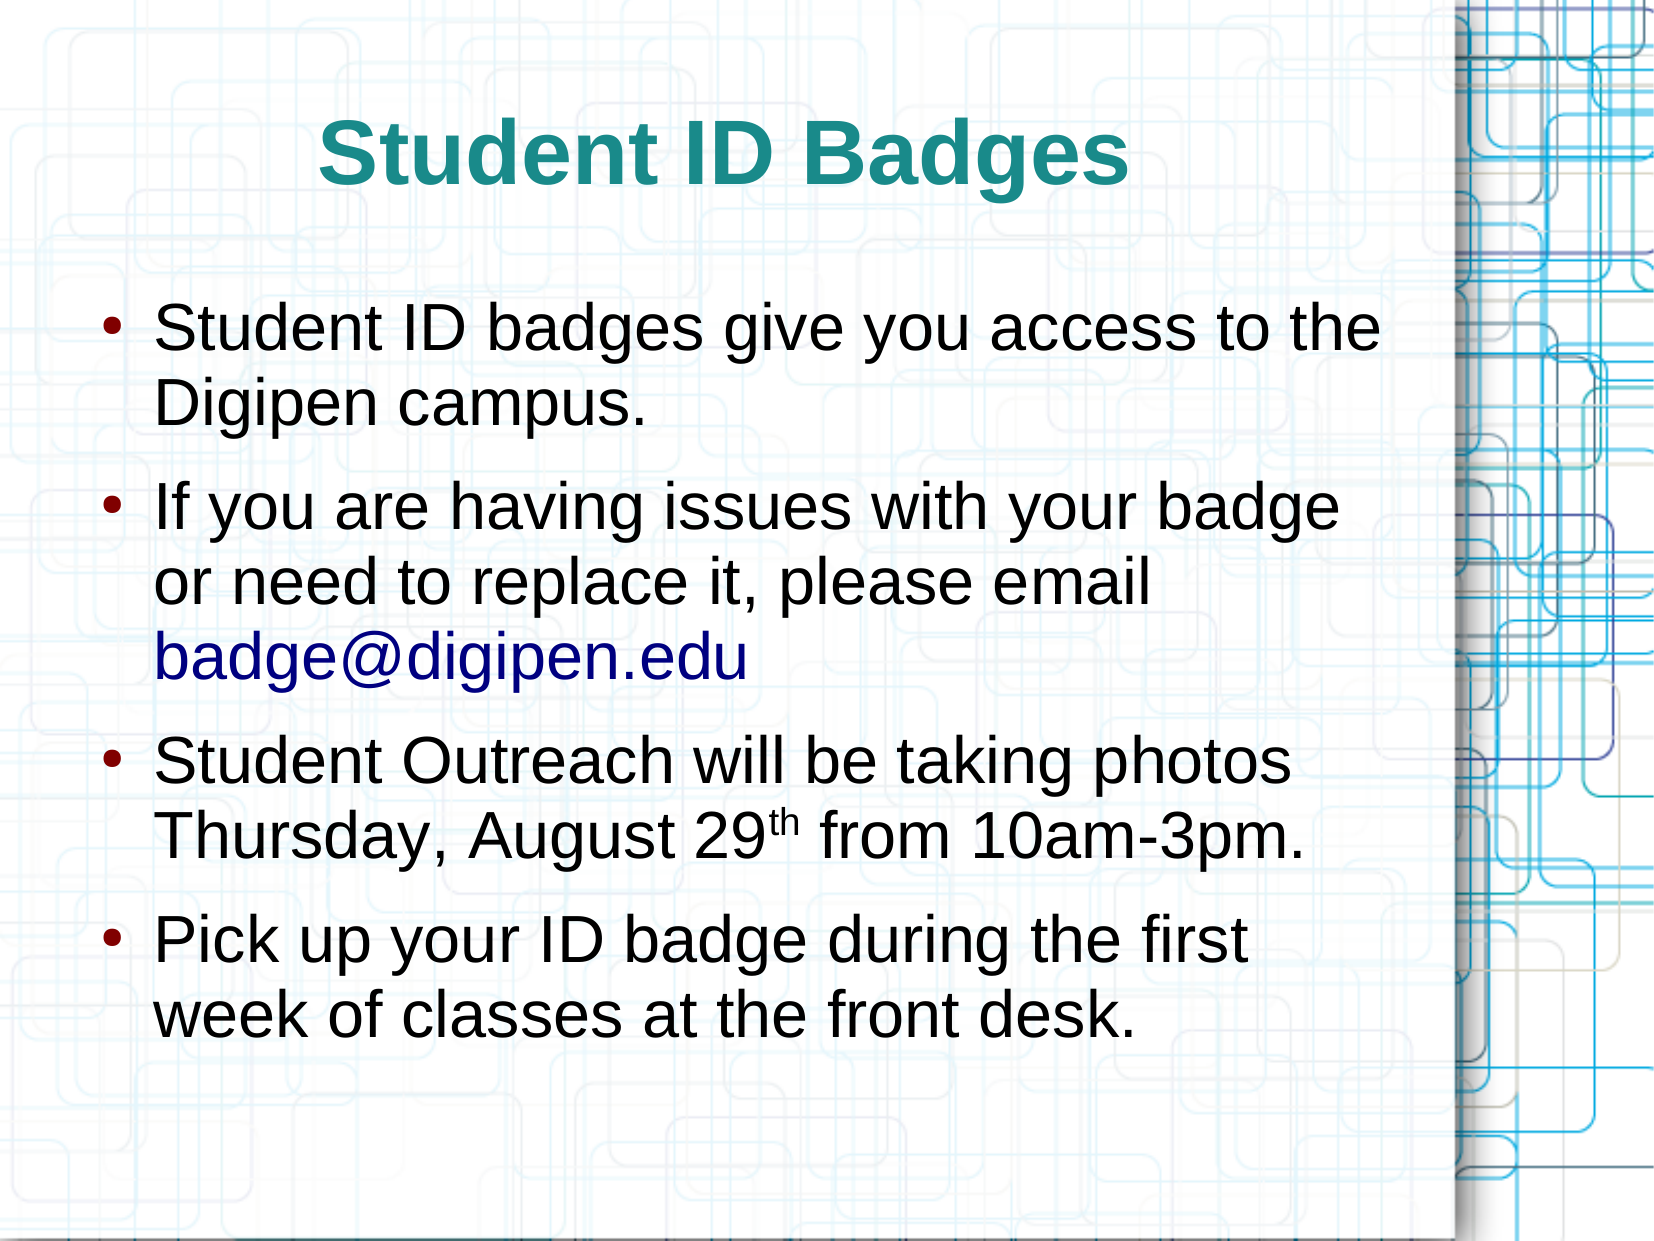

# Student ID Badges
Student ID badges give you access to the Digipen campus.
If you are having issues with your badge or need to replace it, please email badge@digipen.edu
Student Outreach will be taking photos Thursday, August 29th from 10am-3pm.
Pick up your ID badge during the first week of classes at the front desk.